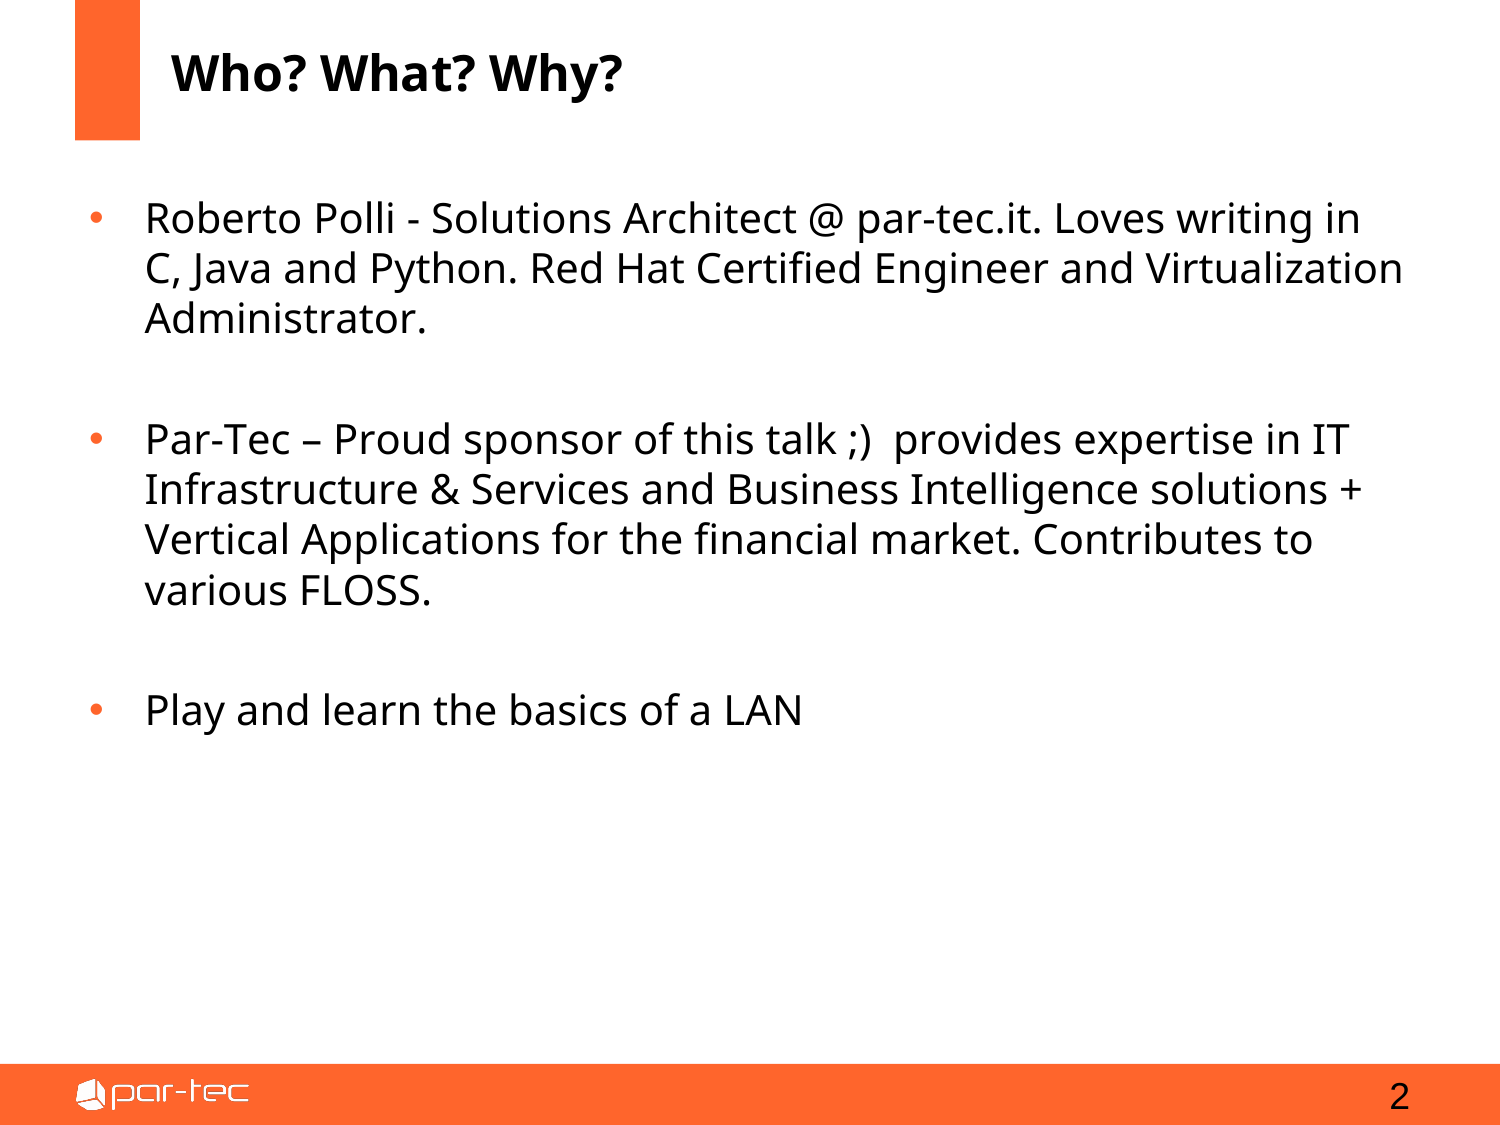

Who? What? Why?
Roberto Polli - Solutions Architect @ par-tec.it. Loves writing in C, Java and Python. Red Hat Certified Engineer and Virtualization Administrator.
Par-Tec – Proud sponsor of this talk ;) provides expertise in IT Infrastructure & Services and Business Intelligence solutions + Vertical Applications for the financial market. Contributes to various FLOSS.
Play and learn the basics of a LAN